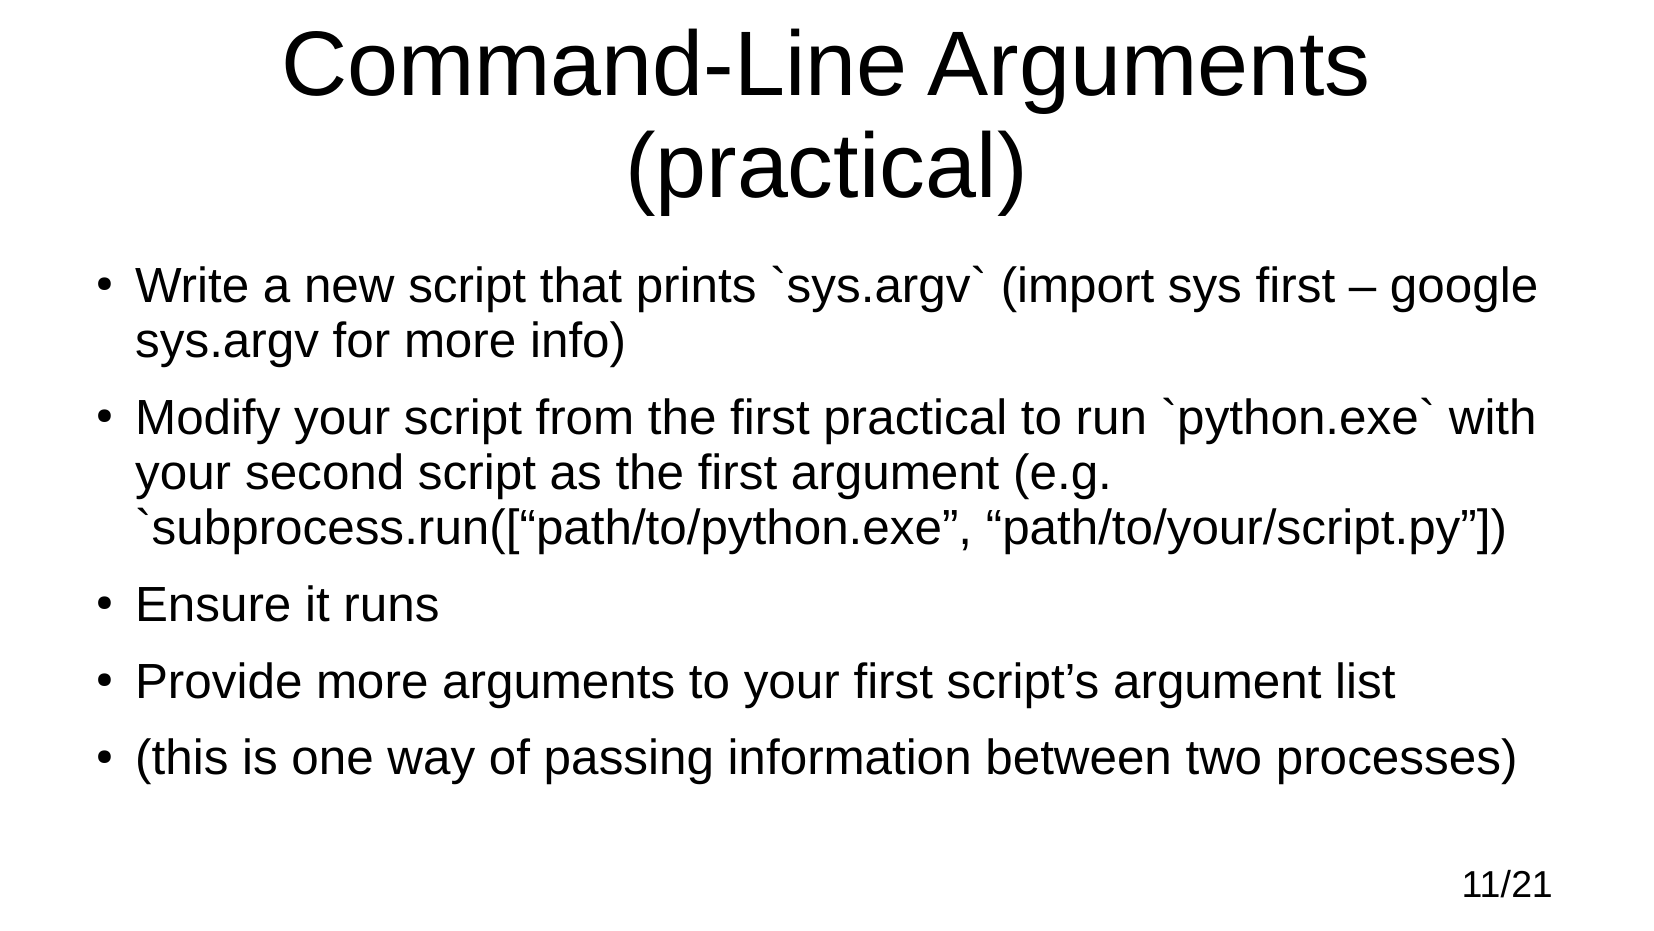

# Command-Line Arguments (practical)
Write a new script that prints `sys.argv` (import sys first – google sys.argv for more info)
Modify your script from the first practical to run `python.exe` with your second script as the first argument (e.g. `subprocess.run([“path/to/python.exe”, “path/to/your/script.py”])
Ensure it runs
Provide more arguments to your first script’s argument list
(this is one way of passing information between two processes)